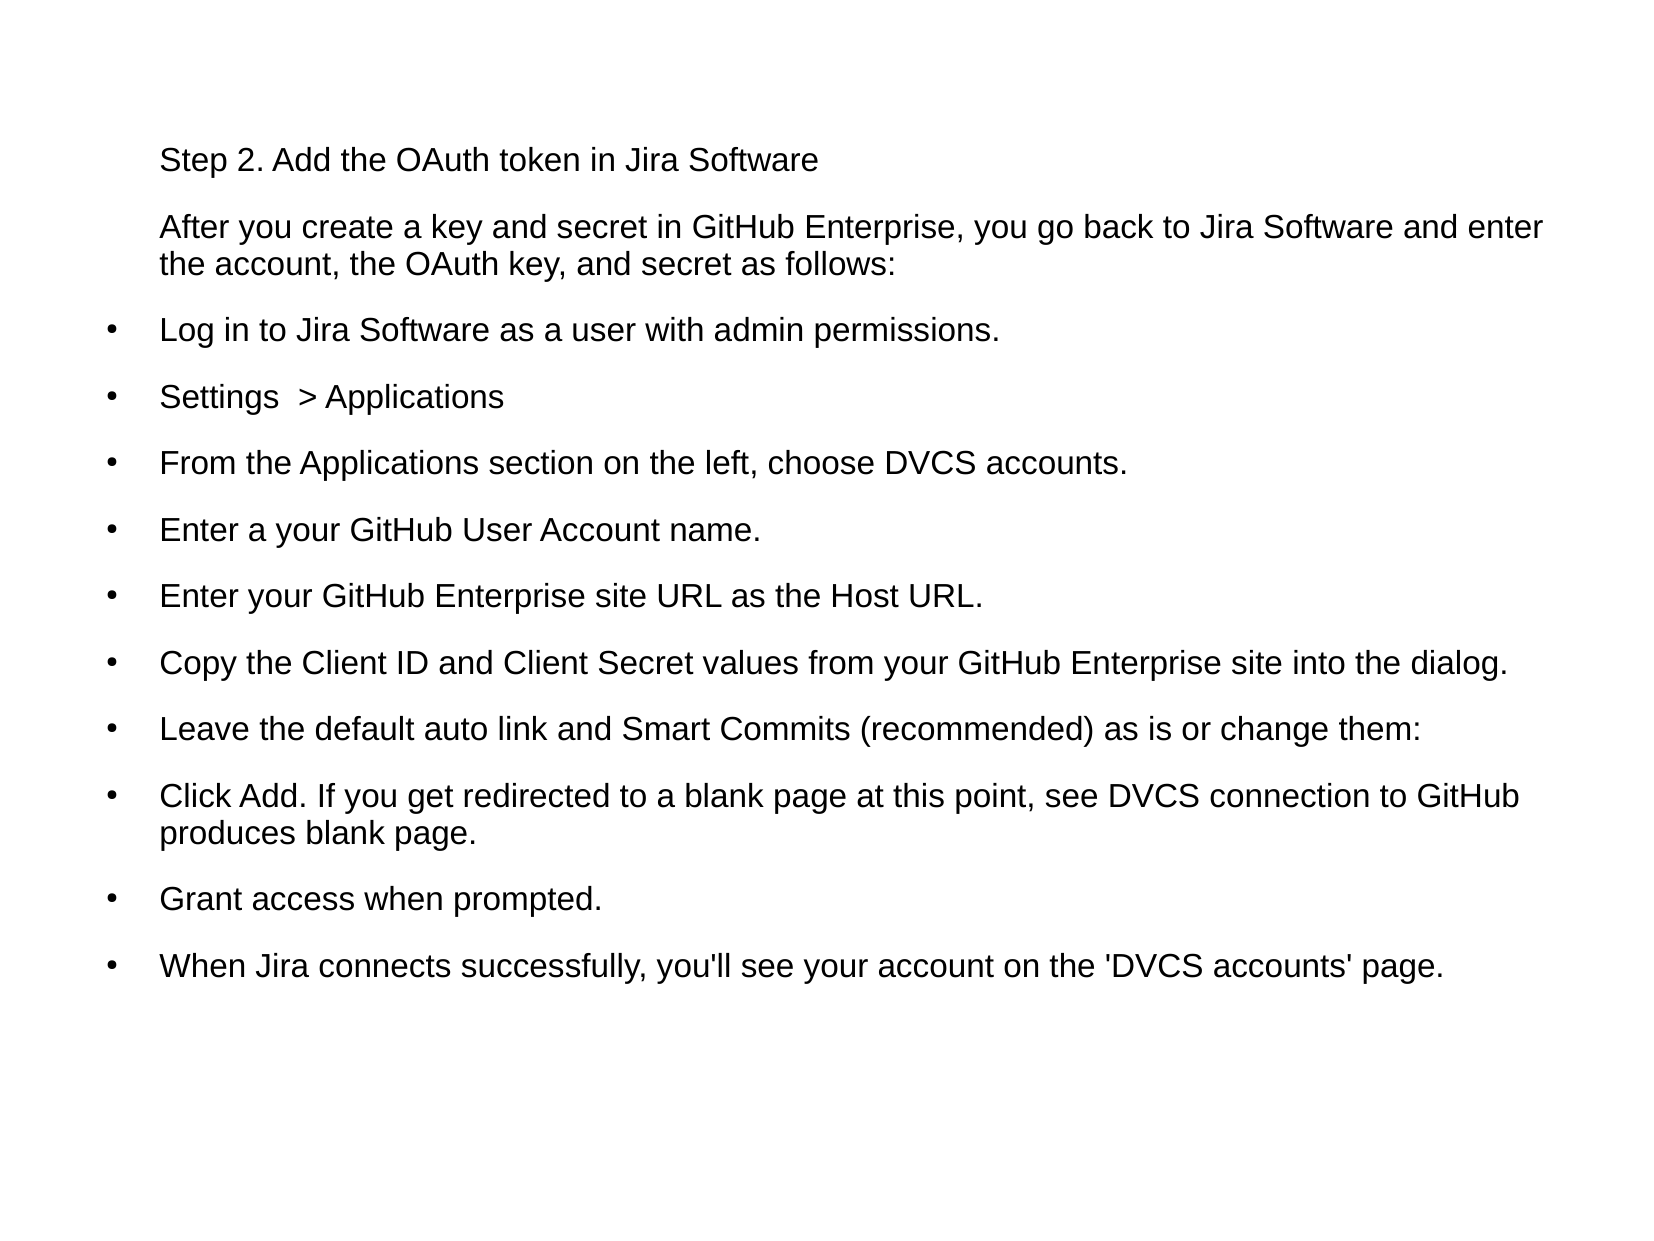

# Step 2. Add the OAuth token in Jira Software
After you create a key and secret in GitHub Enterprise, you go back to Jira Software and enter the account, the OAuth key, and secret as follows:
Log in to Jira Software as a user with admin permissions.
Settings > Applications
From the Applications section on the left, choose DVCS accounts.
Enter a your GitHub User Account name.
Enter your GitHub Enterprise site URL as the Host URL.
Copy the Client ID and Client Secret values from your GitHub Enterprise site into the dialog.
Leave the default auto link and Smart Commits (recommended) as is or change them:
Click Add. If you get redirected to a blank page at this point, see DVCS connection to GitHub produces blank page.
Grant access when prompted.
When Jira connects successfully, you'll see your account on the 'DVCS accounts' page.